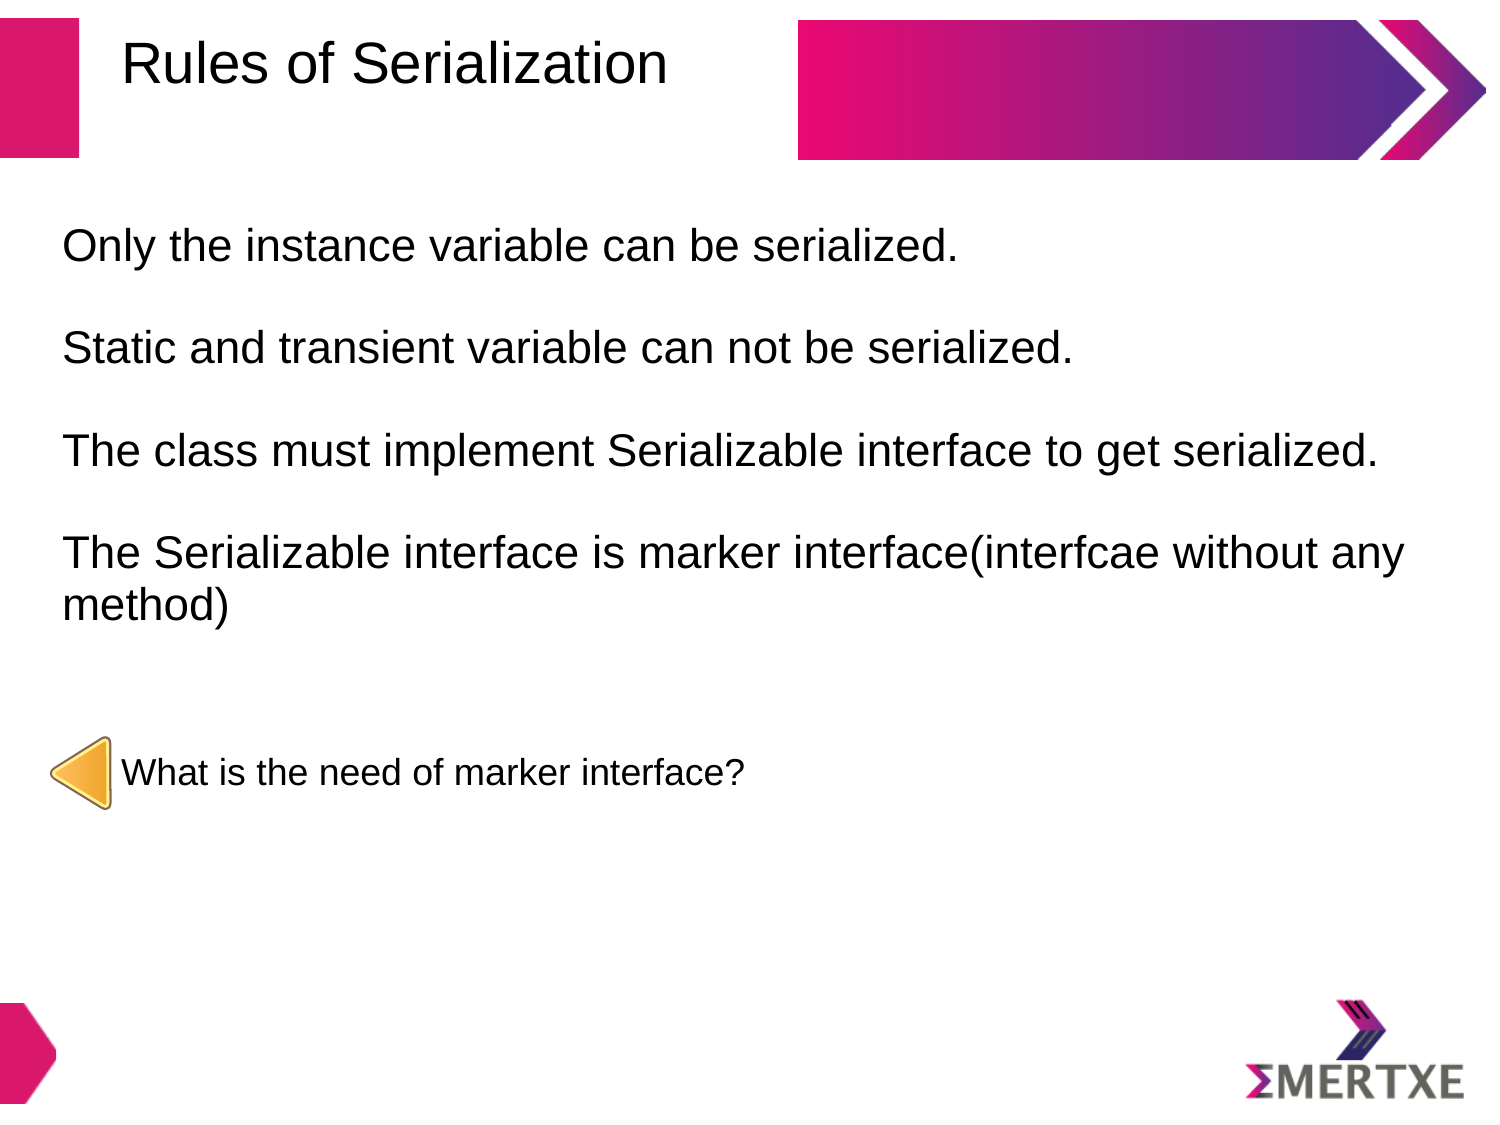

Rules of Serialization
Only the instance variable can be serialized.
Static and transient variable can not be serialized.
The class must implement Serializable interface to get serialized.
The Serializable interface is marker interface(interfcae without any method)
What is the need of marker interface?